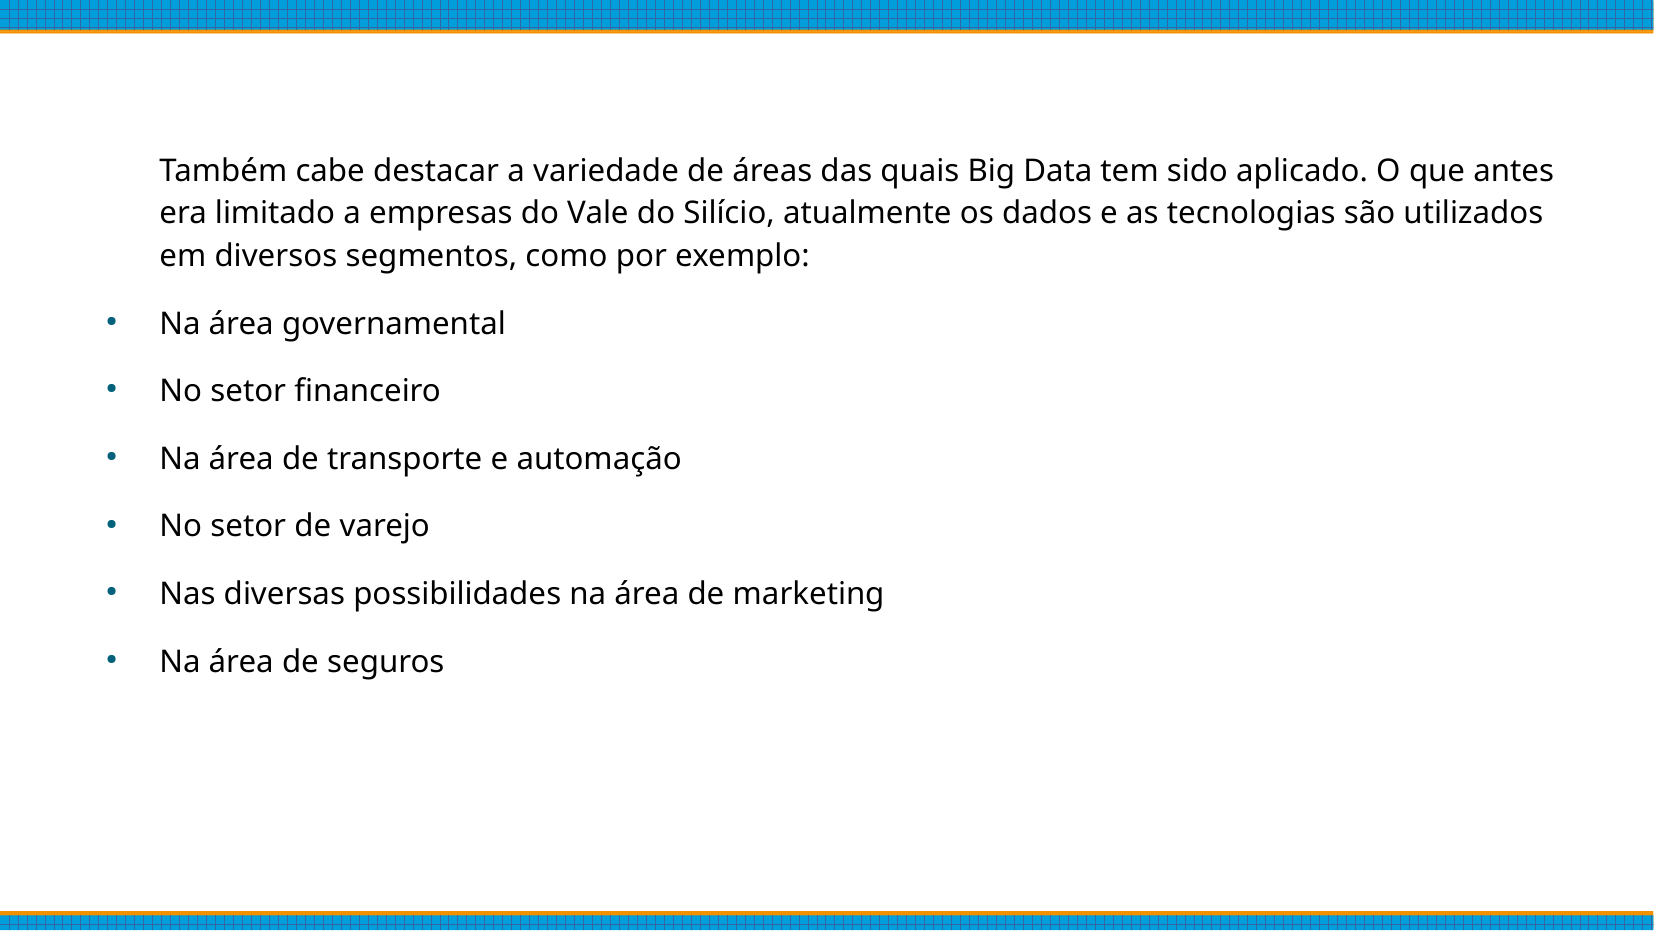

# Também cabe destacar a variedade de áreas das quais Big Data tem sido aplicado. O que antes era limitado a empresas do Vale do Silício, atualmente os dados e as tecnologias são utilizados em diversos segmentos, como por exemplo:
Na área governamental
No setor financeiro
Na área de transporte e automação
No setor de varejo
Nas diversas possibilidades na área de marketing
Na área de seguros